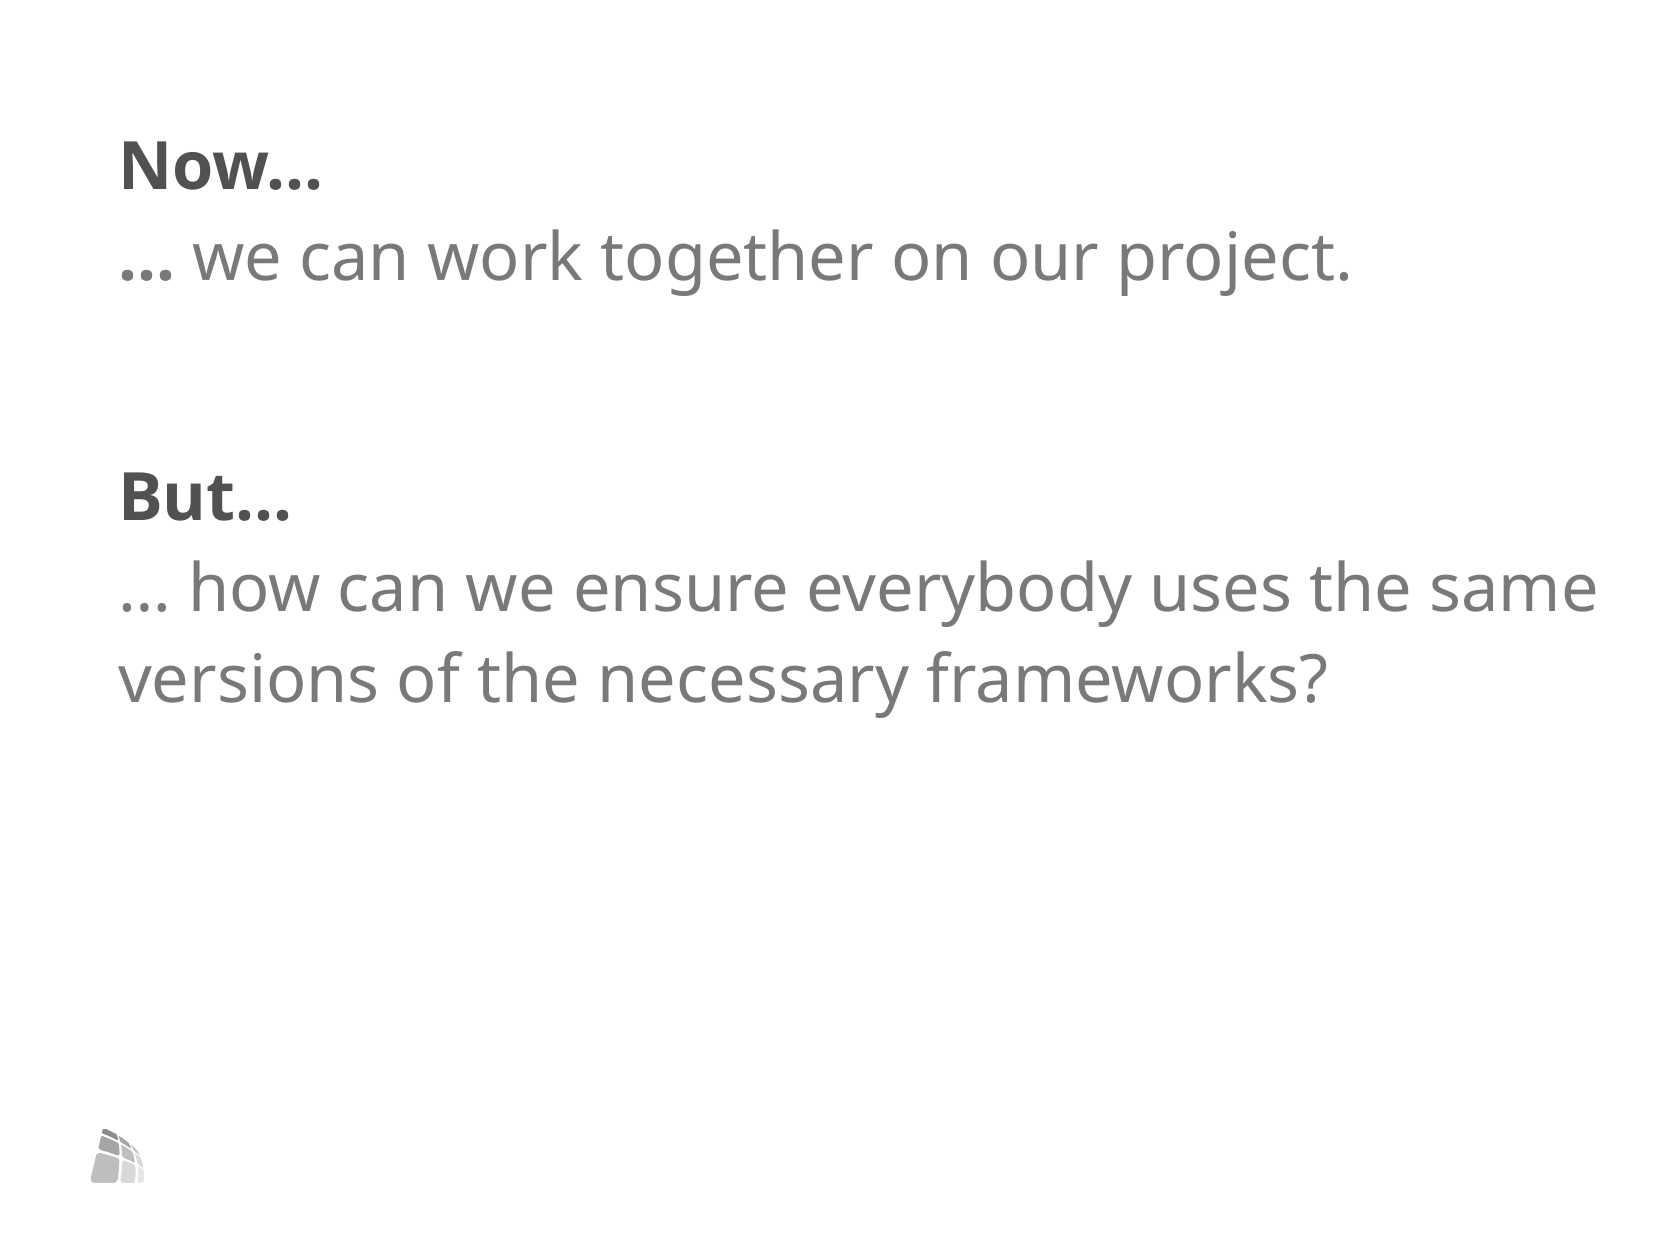

# Now... … we can work together on our project.
But...
… how can we ensure everybody uses the same versions of the necessary frameworks?